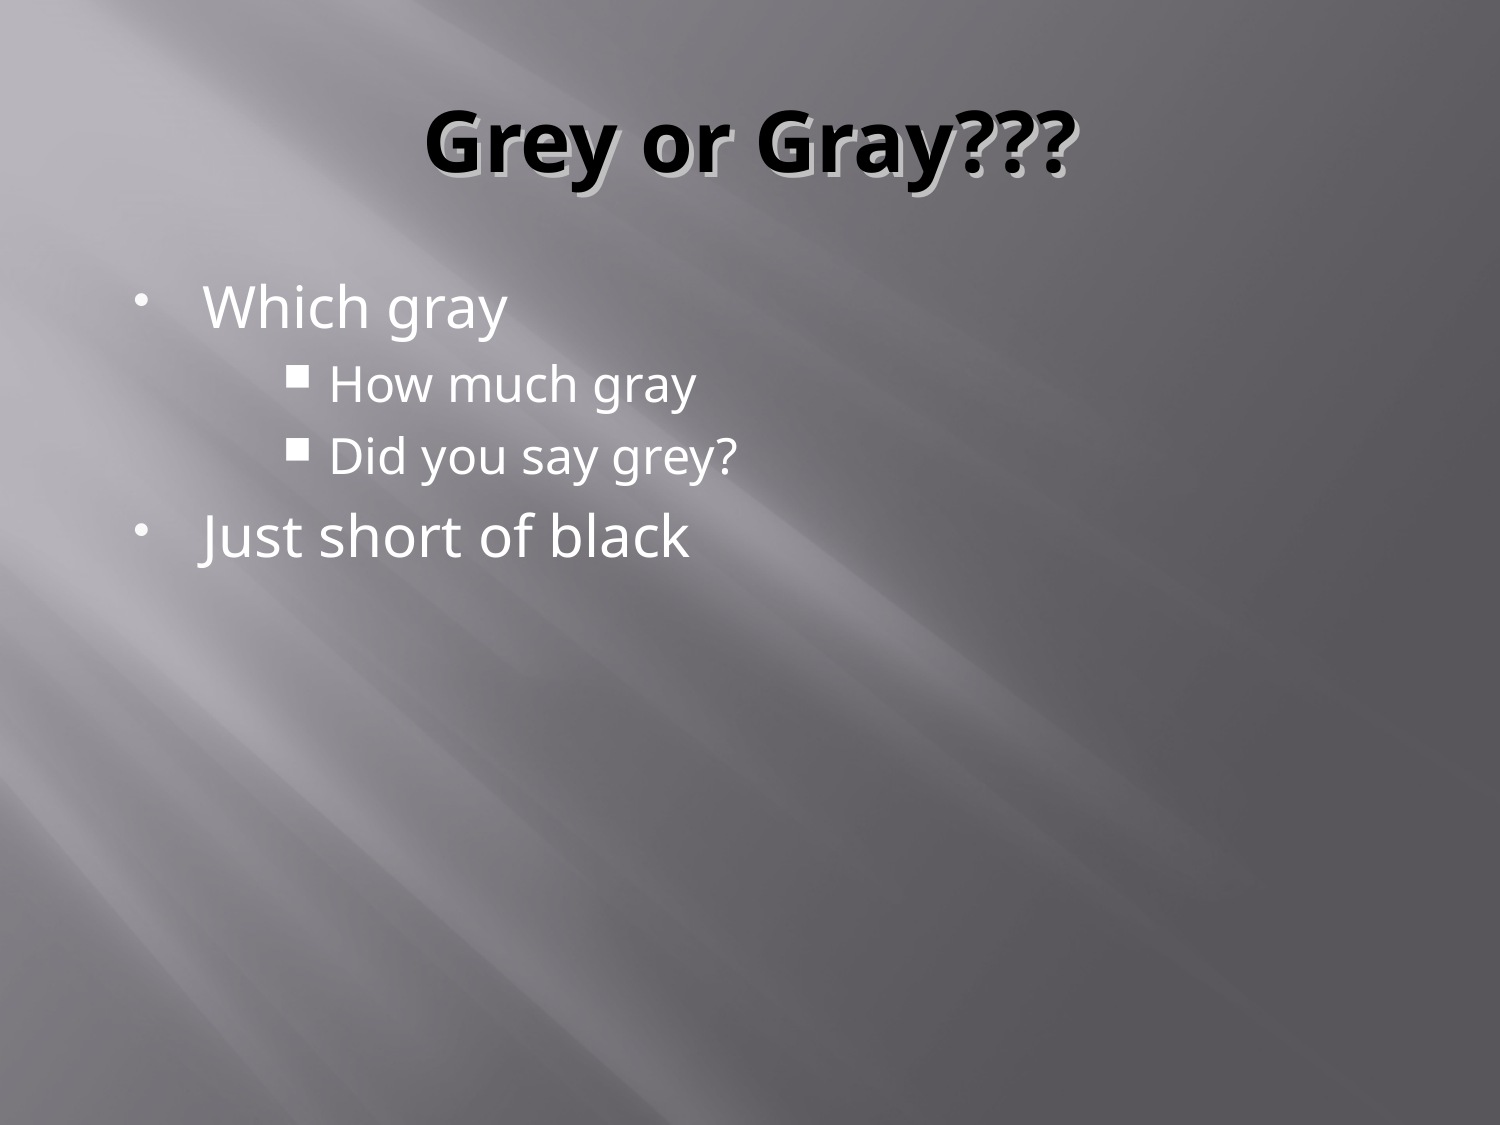

# Grey or Gray???
Which gray
How much gray
Did you say grey?
Just short of black